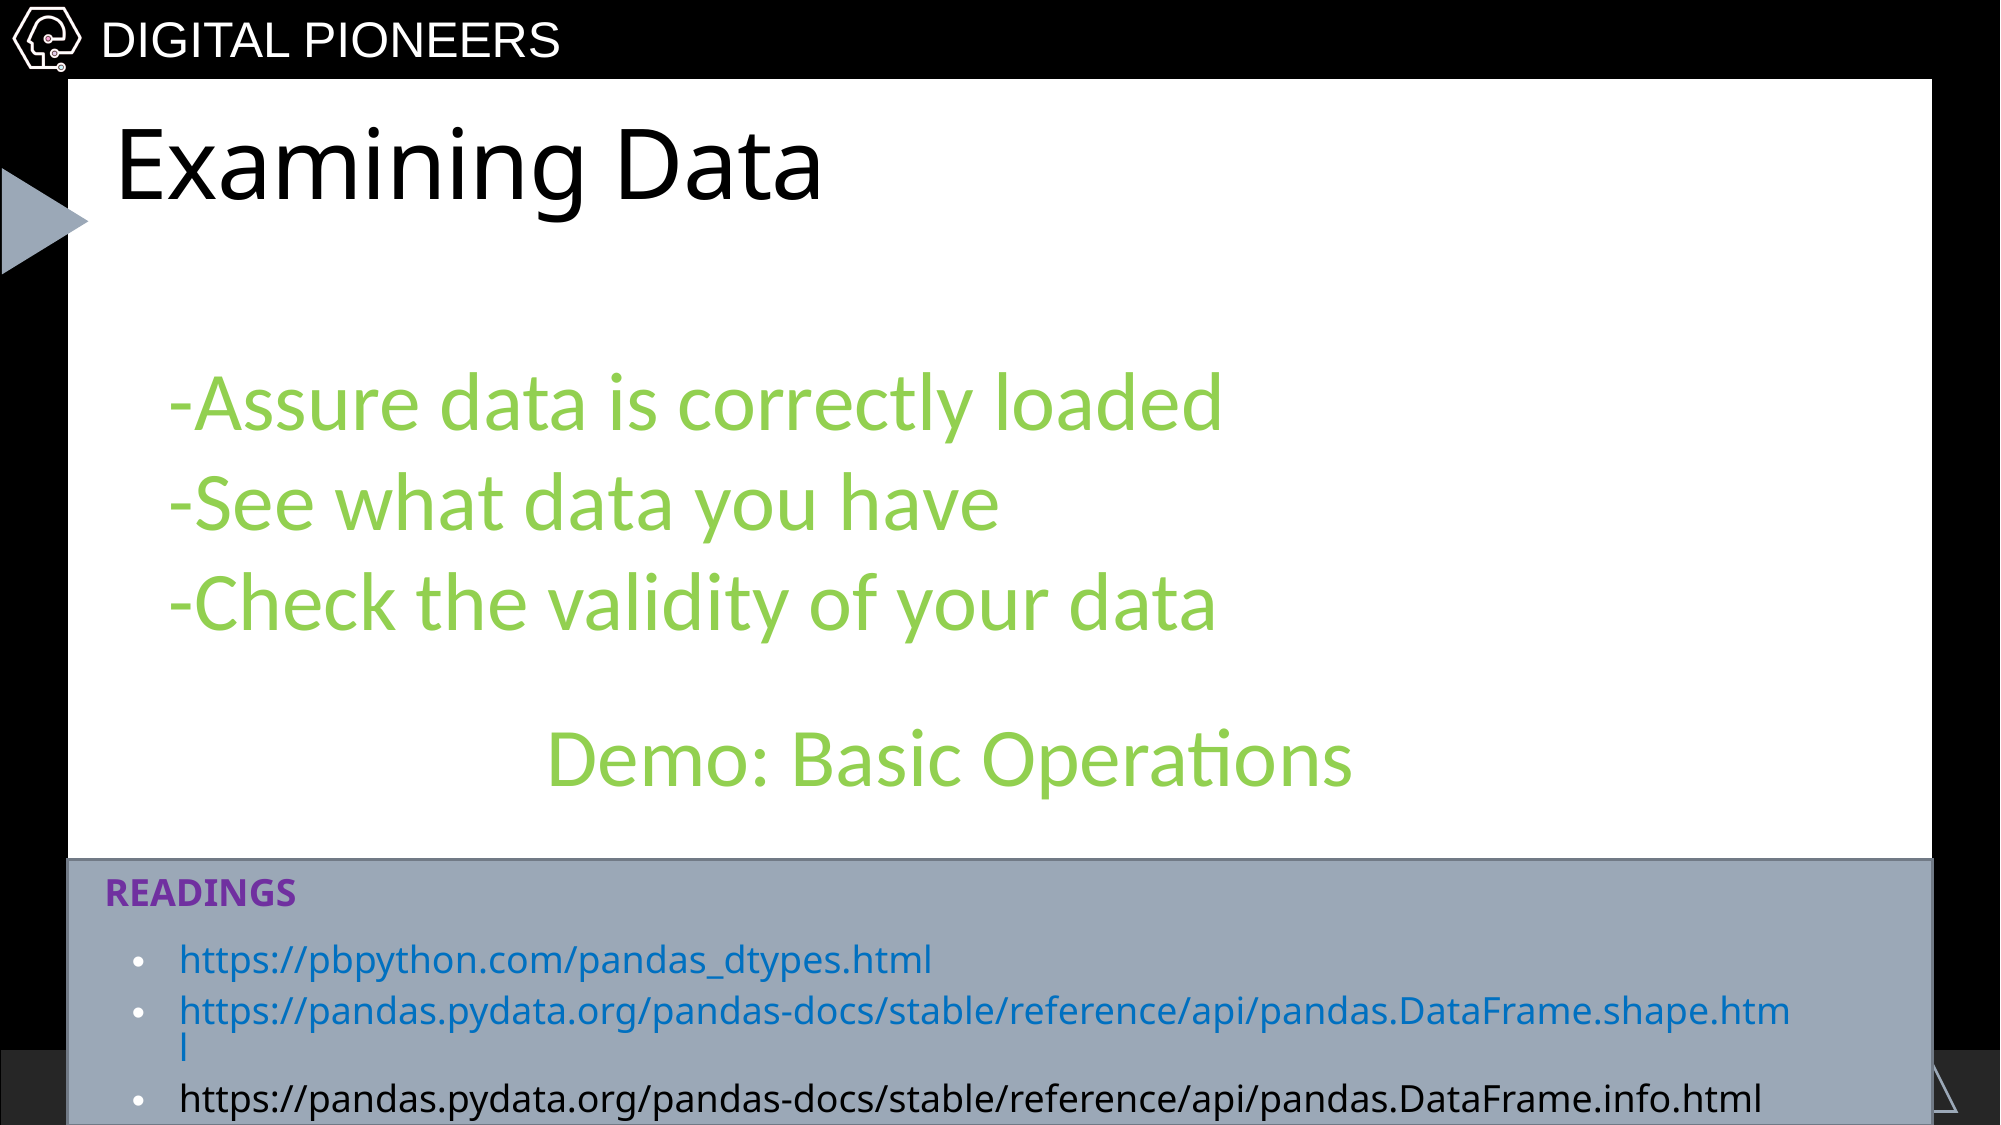

DIGITAL PIONEERS
# Examining Data
-Assure data is correctly loaded
-See what data you have
-Check the validity of your data
Demo: Basic Operations
READINGS
https://pbpython.com/pandas_dtypes.html
https://pandas.pydata.org/pandas-docs/stable/reference/api/pandas.DataFrame.shape.html
https://pandas.pydata.org/pandas-docs/stable/reference/api/pandas.DataFrame.info.html